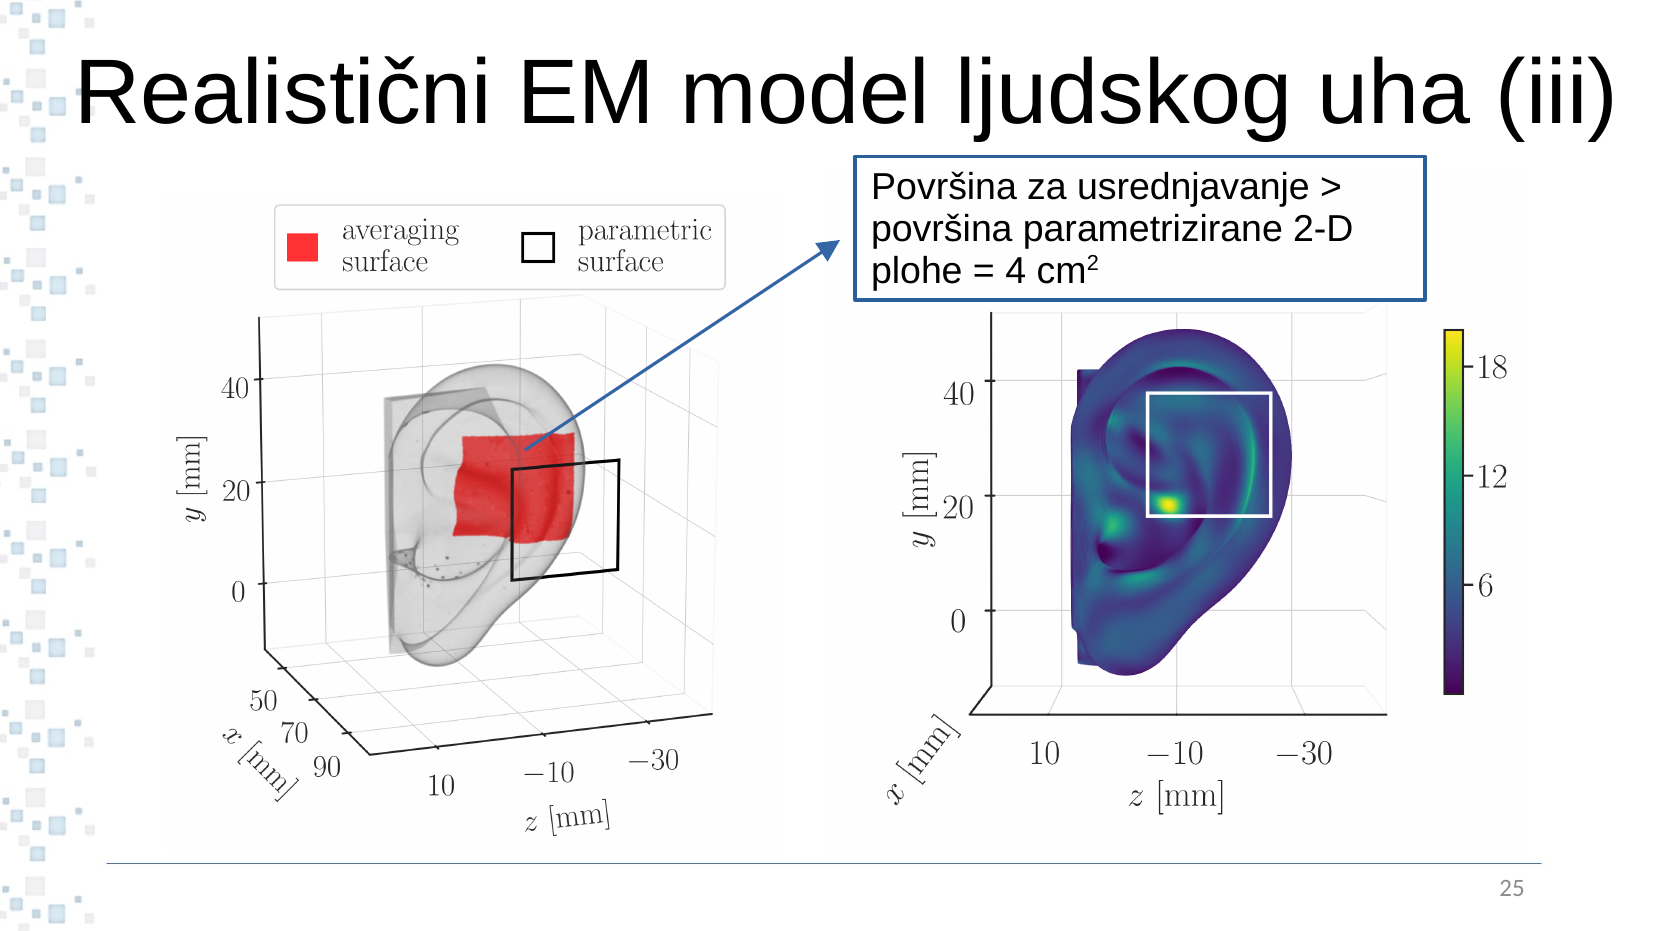

# Realistični EM model ljudskog uha (iii)
Površina za usrednjavanje > površina parametrizirane 2-D plohe = 4 cm2
25